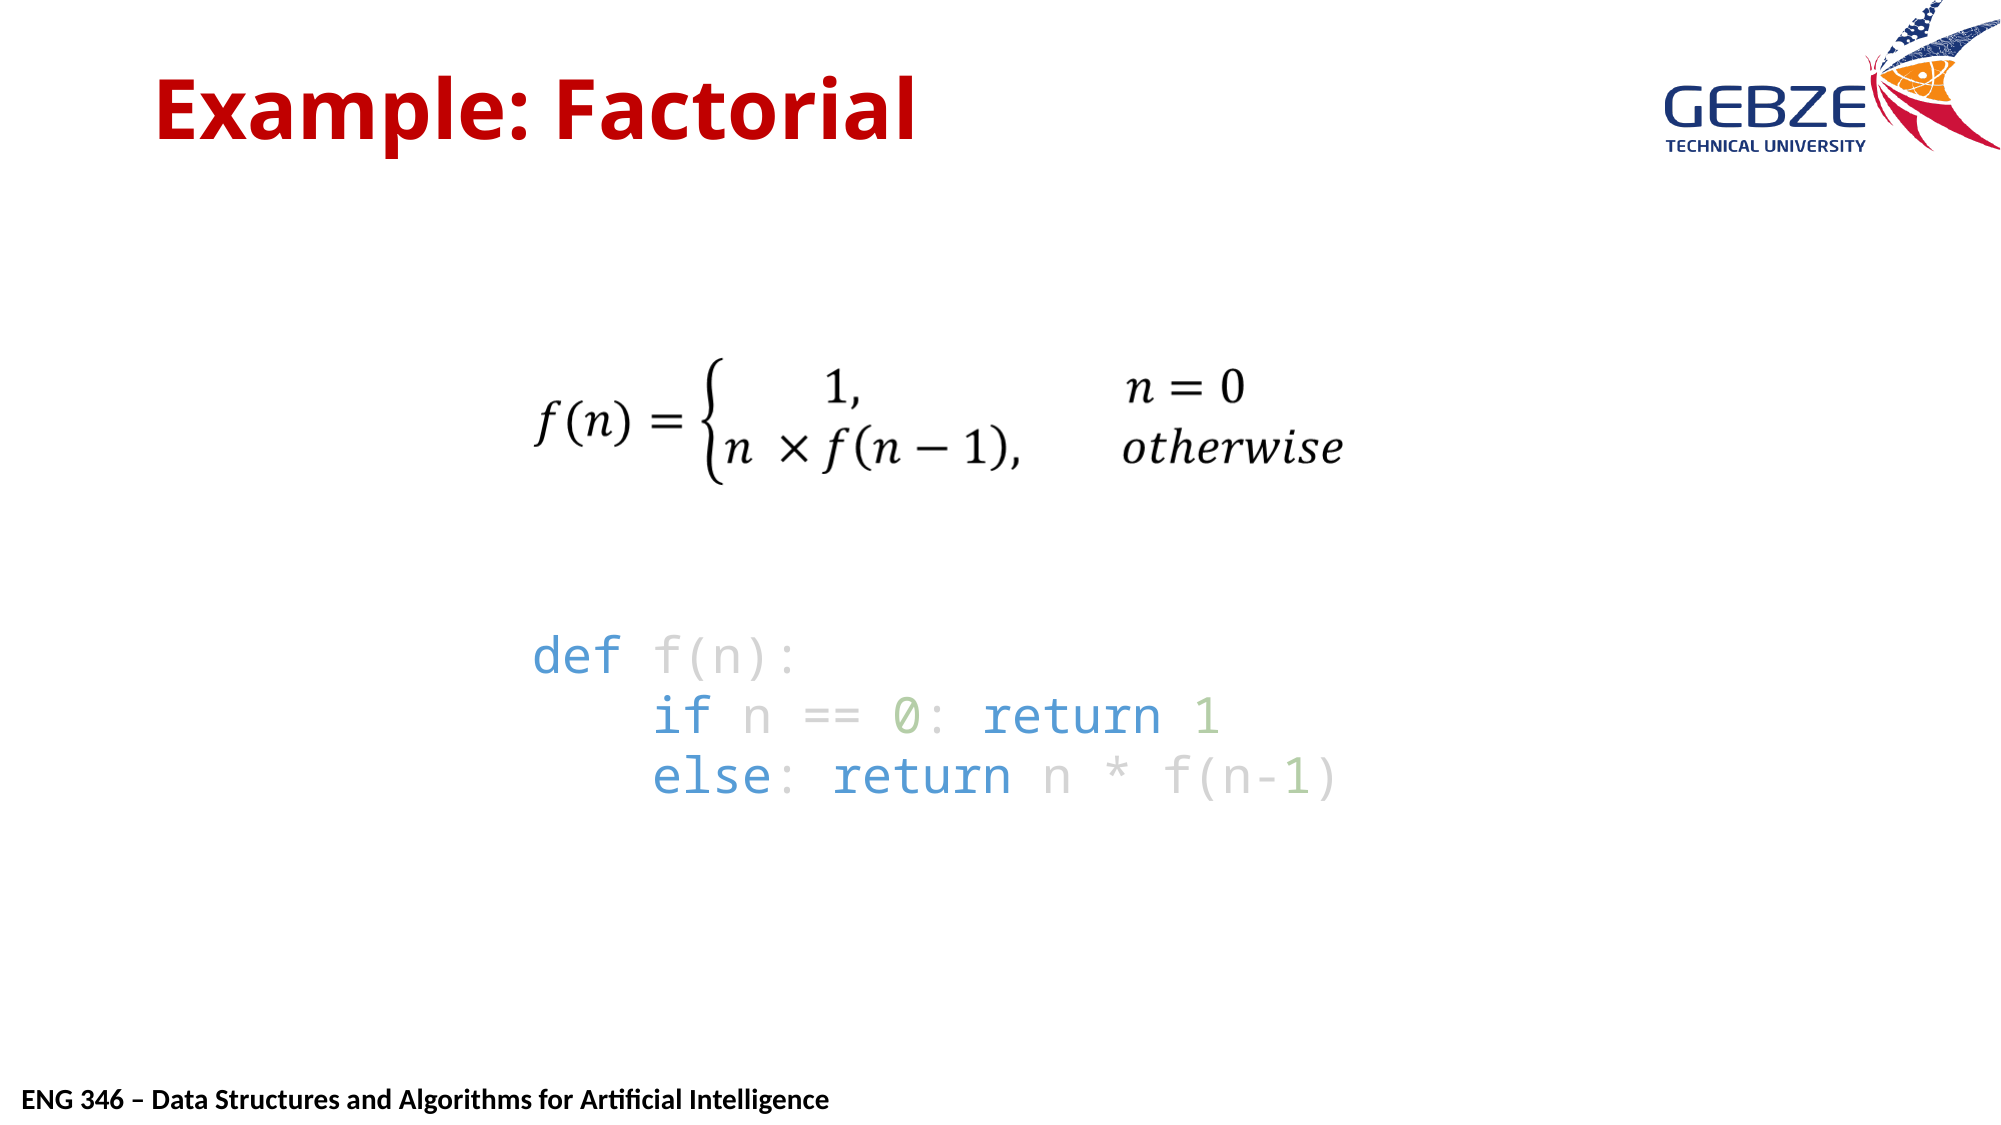

# Example: Factorial
def f(n):
    if n == 0: return 1
    else: return n * f(n-1)